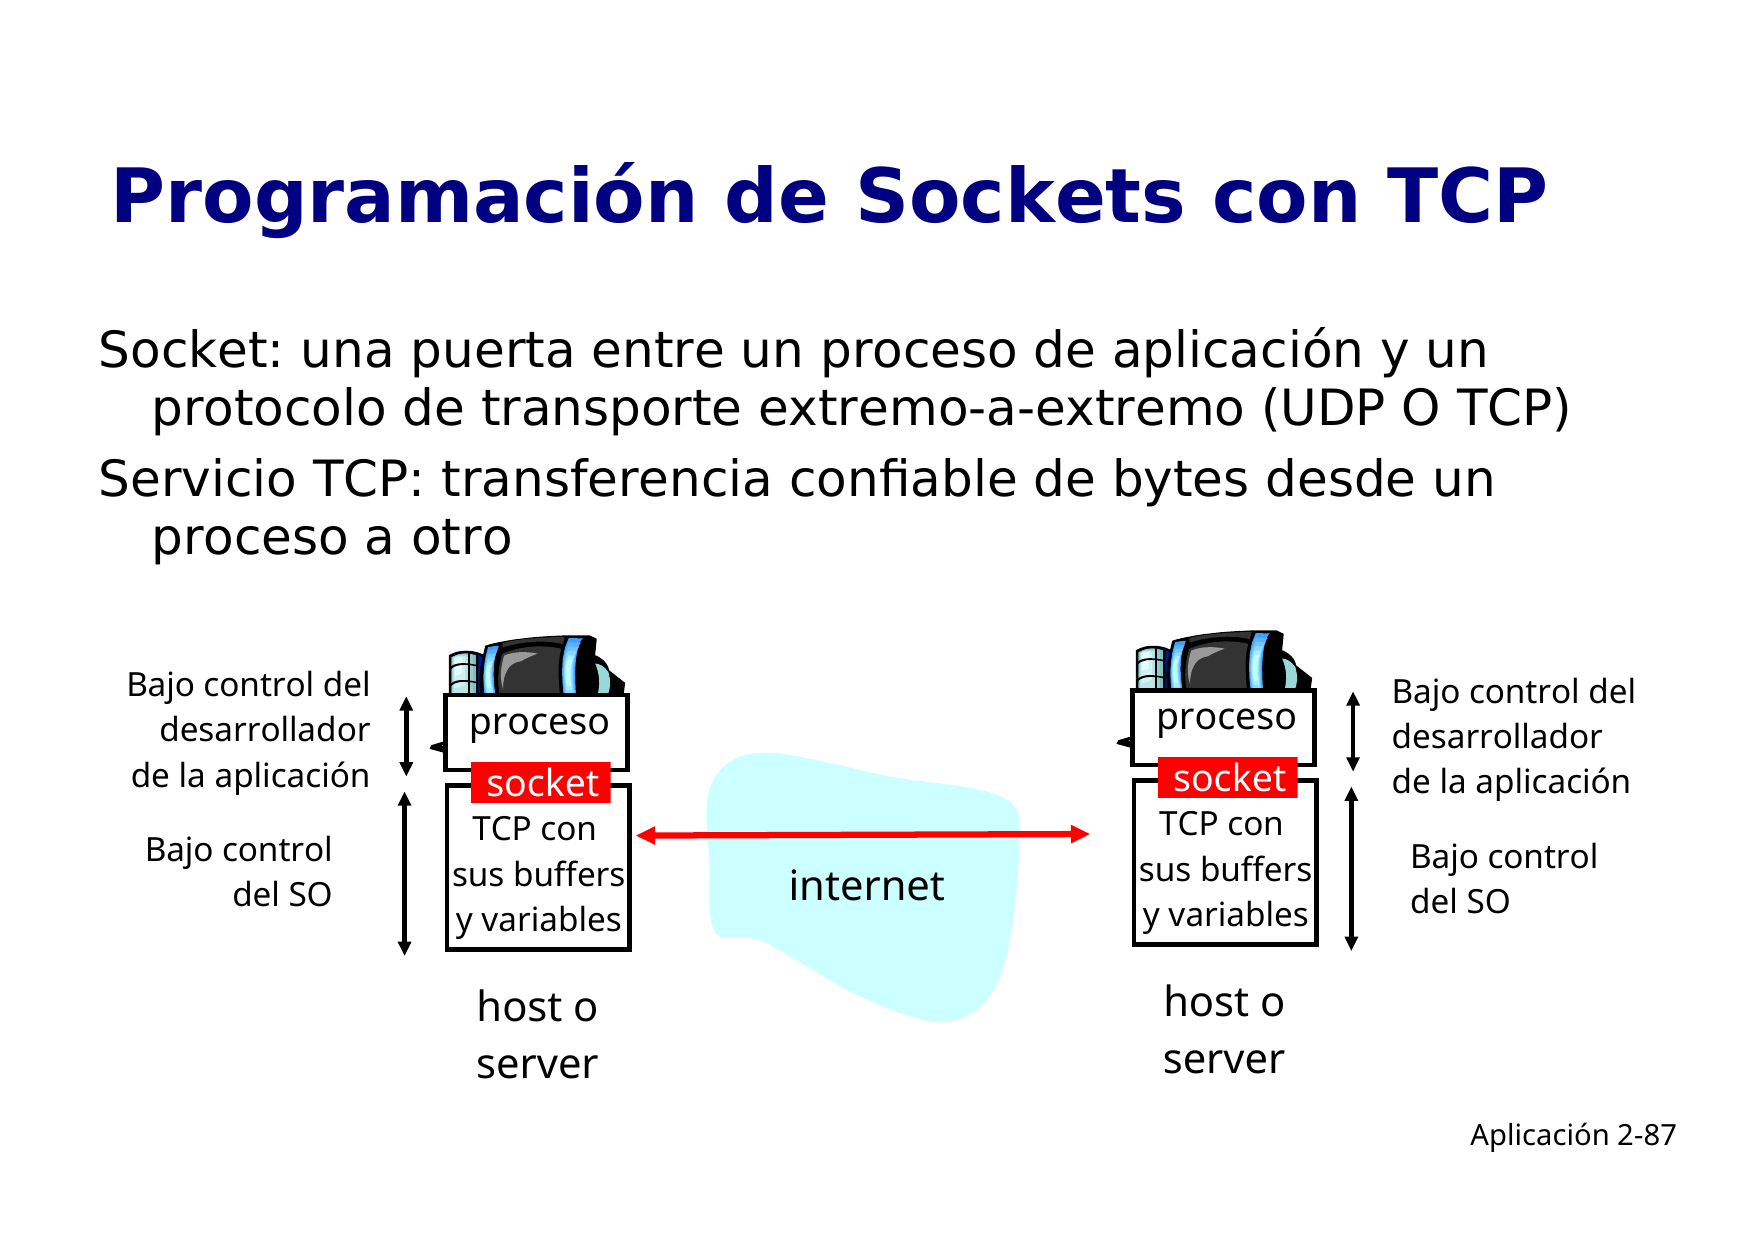

# Programación de Sockets con TCP
Socket: una puerta entre un proceso de aplicación y un protocolo de transporte extremo-a-extremo (UDP O TCP)
Servicio TCP: transferencia confiable de bytes desde un proceso a otro
Bajo control del
desarrollador
de la aplicación
proceso
socket
TCP con
sus buffers
y variables
Bajo control
del SO
host o
server
Bajo control del
desarrollador
de la aplicación
proceso
socket
TCP con
sus buffers
y variables
Bajo control
del SO
internet
host o
server